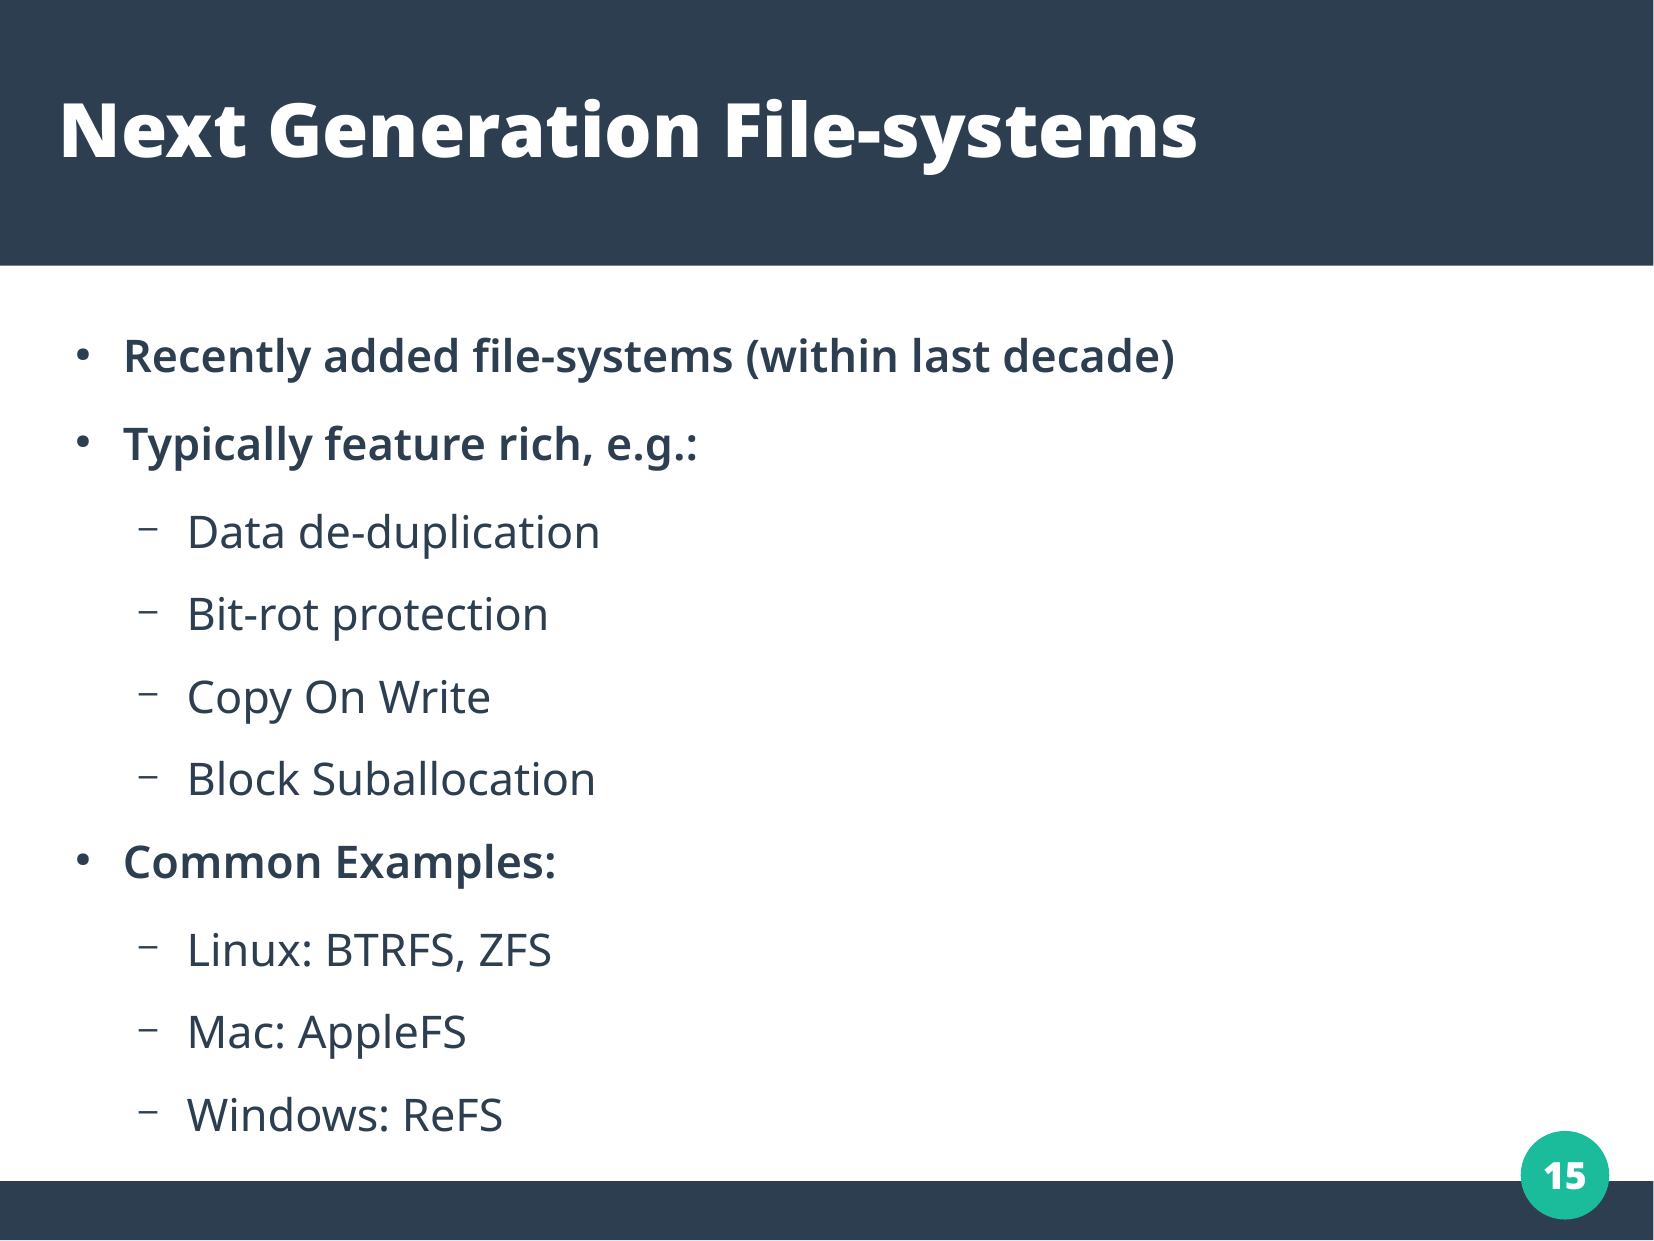

# Next Generation File-systems
Recently added file-systems (within last decade)
Typically feature rich, e.g.:
Data de-duplication
Bit-rot protection
Copy On Write
Block Suballocation
Common Examples:
Linux: BTRFS, ZFS
Mac: AppleFS
Windows: ReFS
15